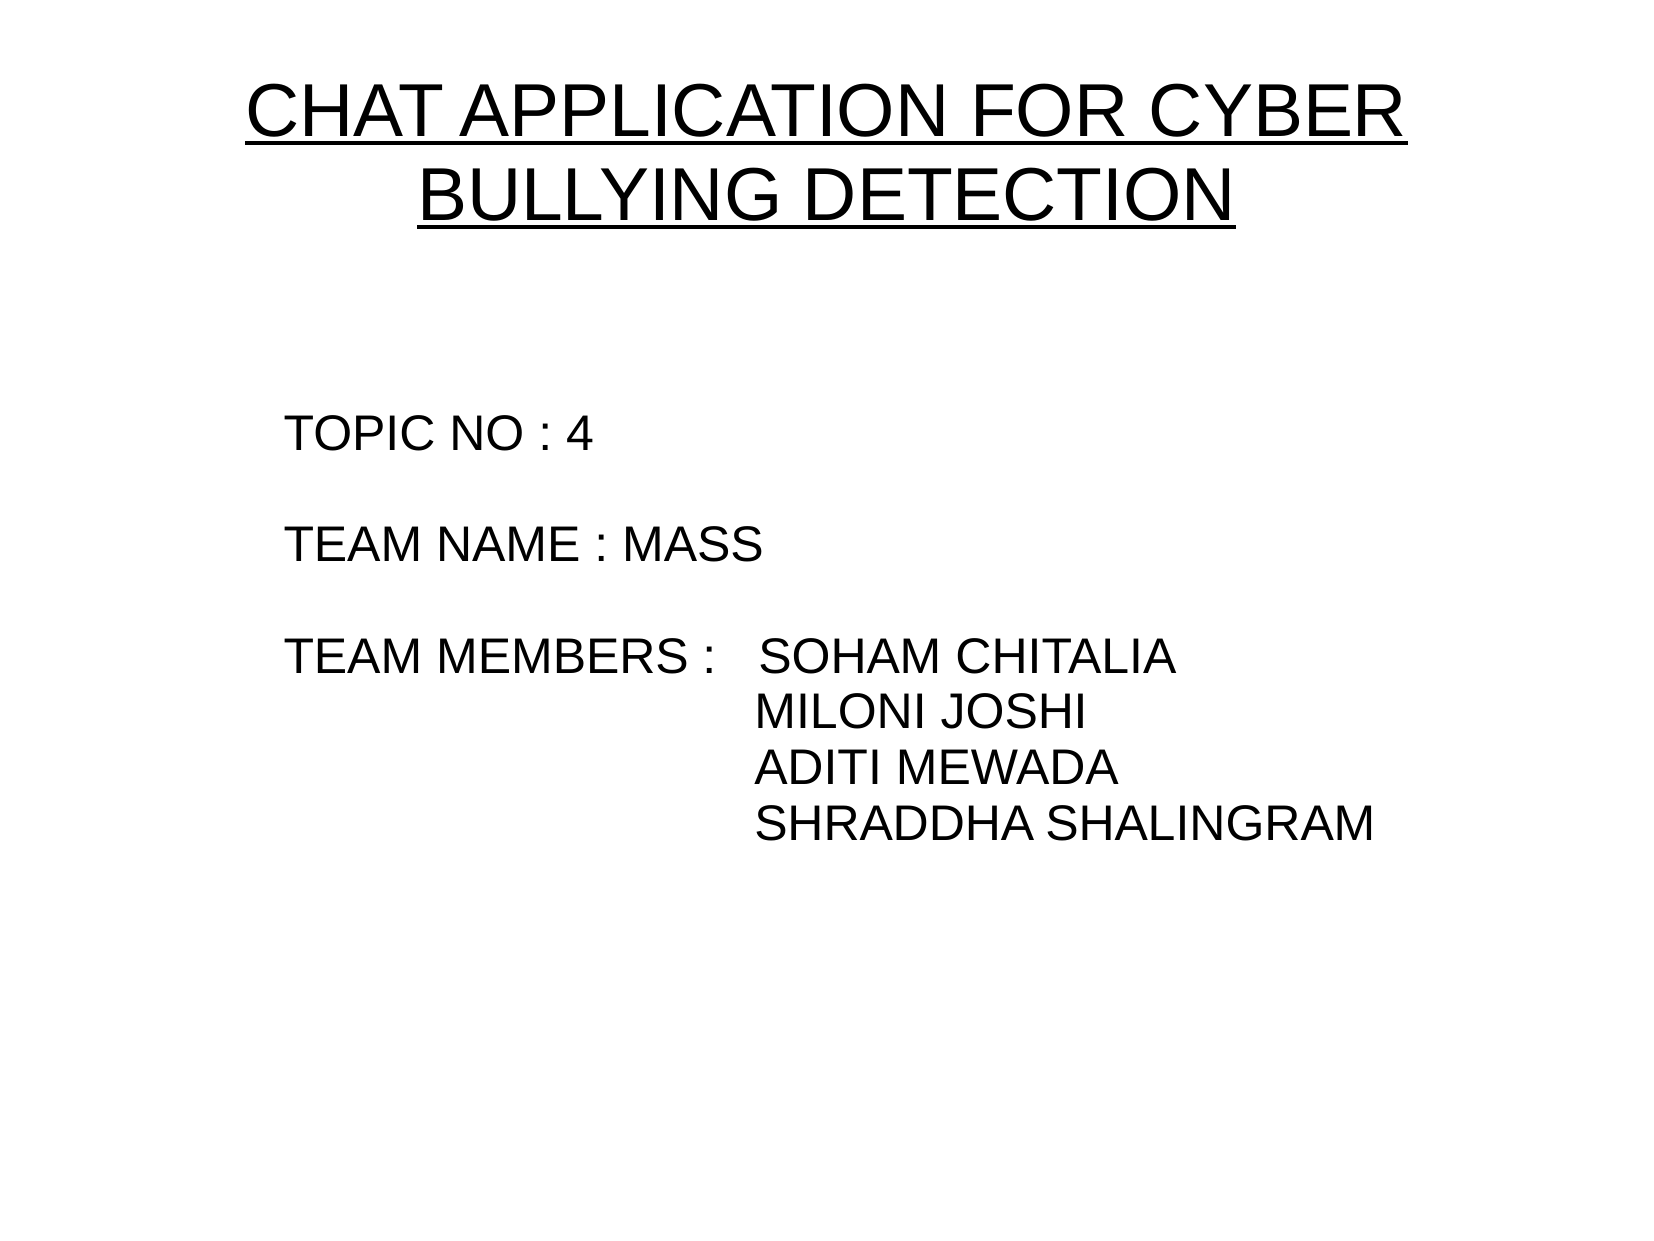

# CHAT APPLICATION FOR CYBER BULLYING DETECTION
TOPIC NO : 4
TEAM NAME : MASS
TEAM MEMBERS : SOHAM CHITALIA
 						 MILONI JOSHI
						 ADITI MEWADA
						 SHRADDHA SHALINGRAM